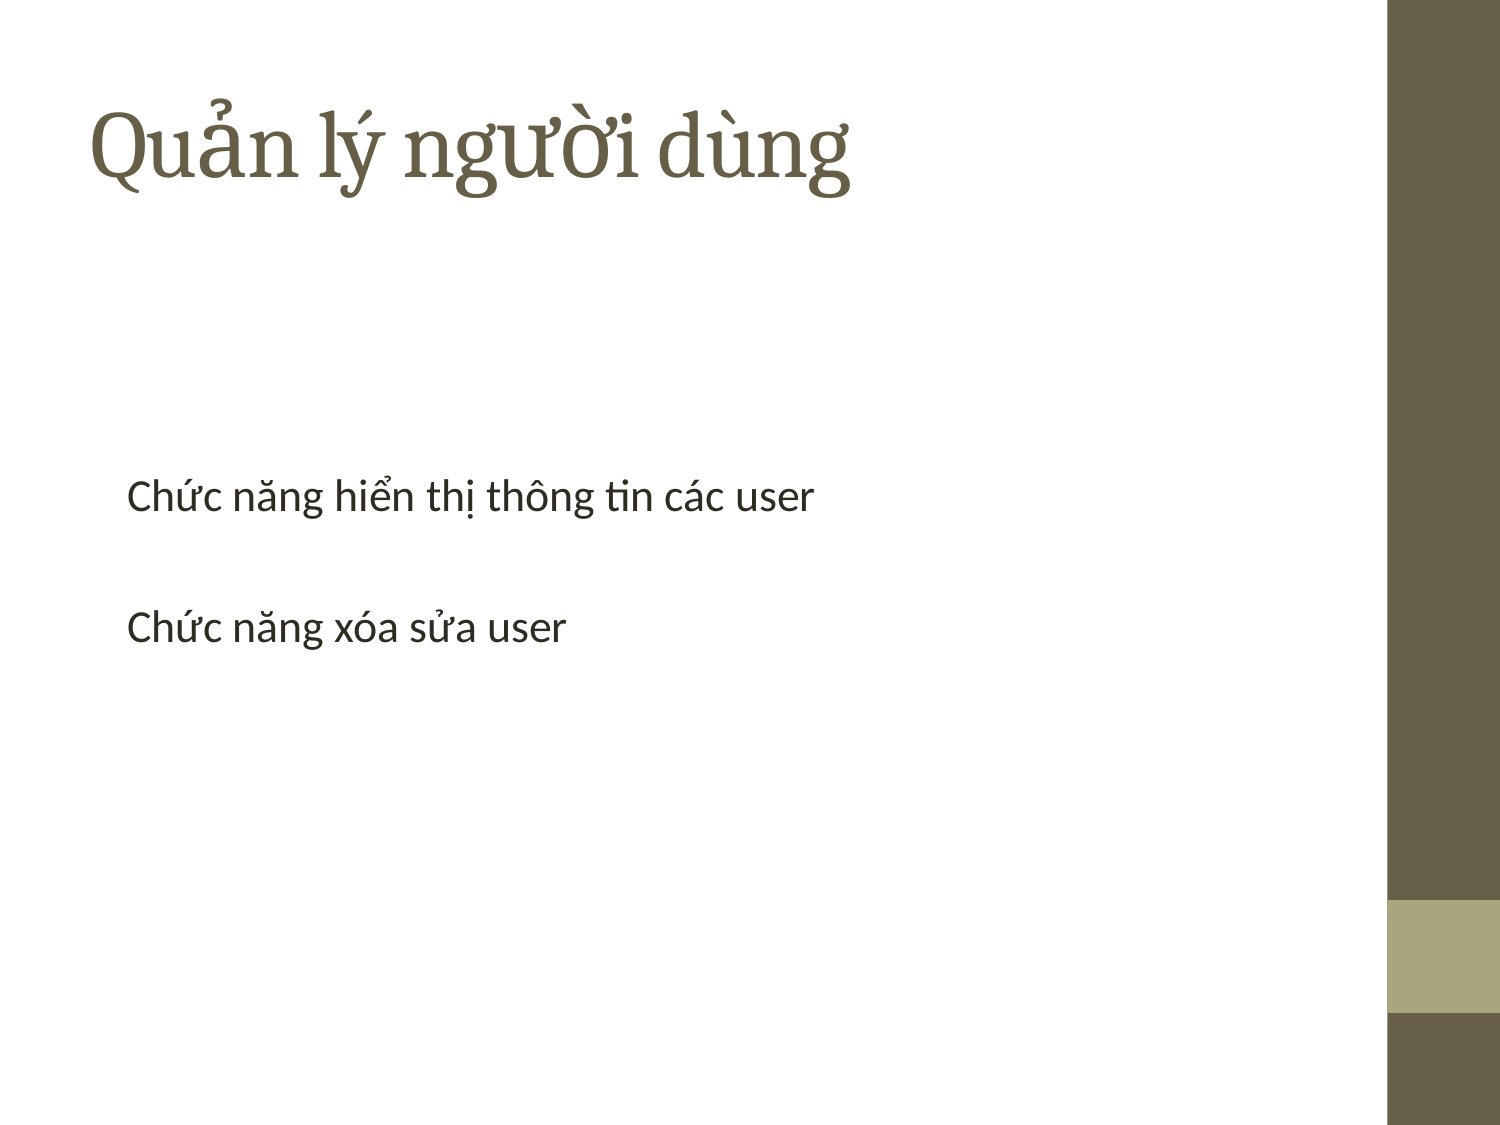

# Quản lý người dùng
Chức năng hiển thị thông tin các user
Chức năng xóa sửa user